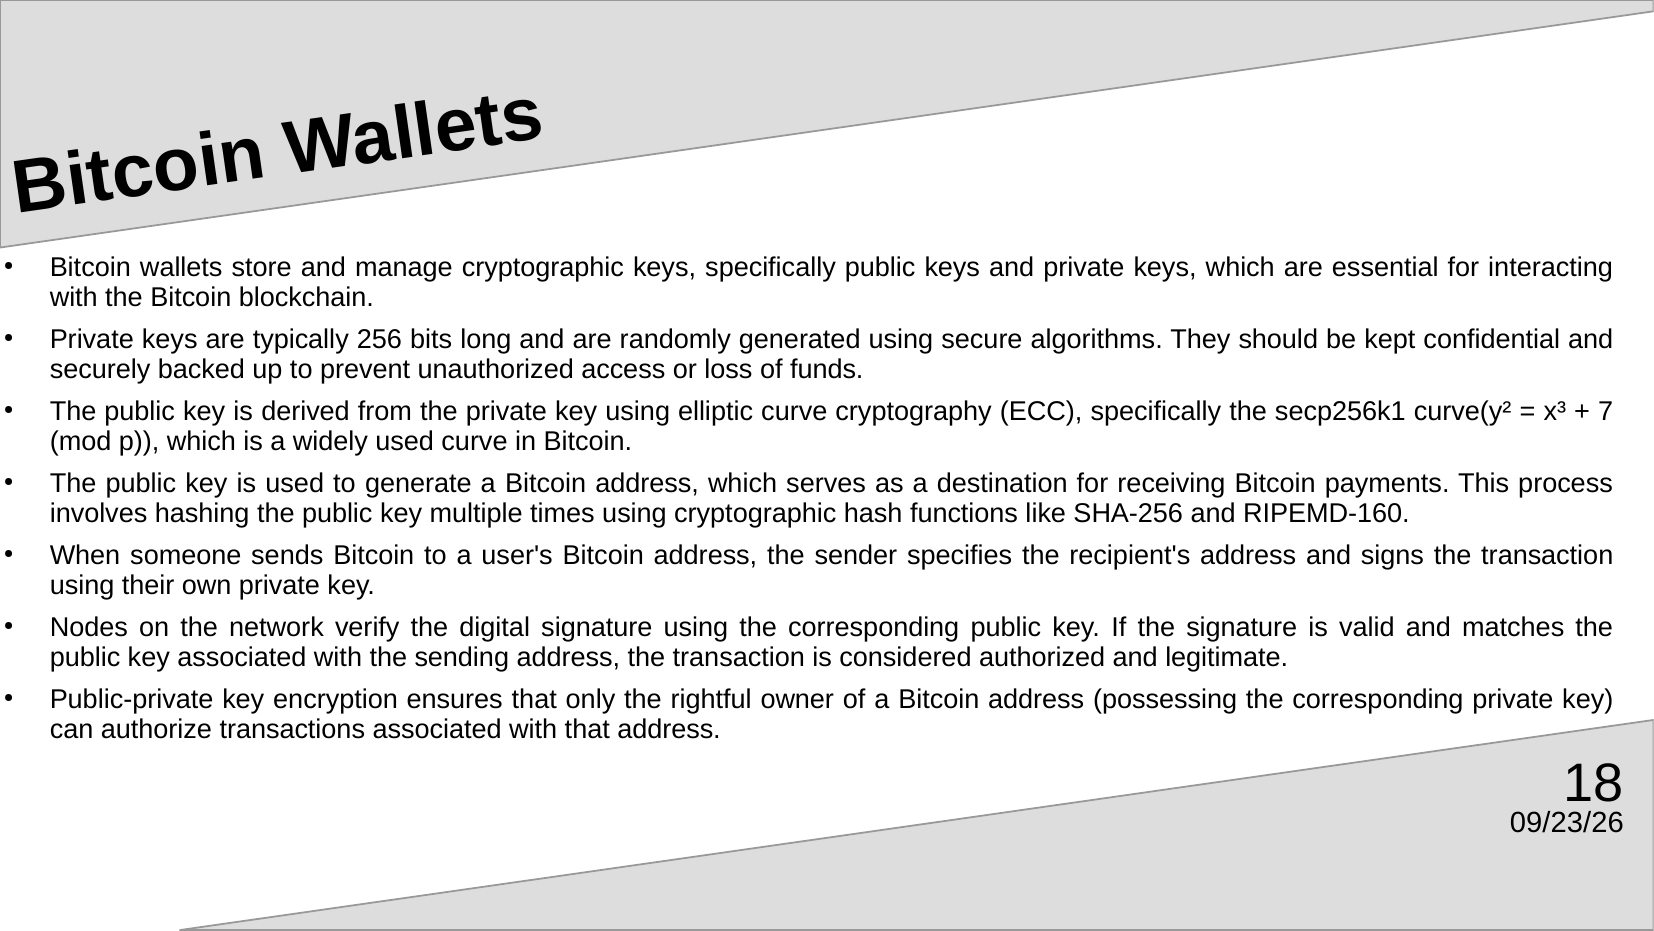

# Bitcoin Wallets
Bitcoin wallets store and manage cryptographic keys, specifically public keys and private keys, which are essential for interacting with the Bitcoin blockchain.
Private keys are typically 256 bits long and are randomly generated using secure algorithms. They should be kept confidential and securely backed up to prevent unauthorized access or loss of funds.
The public key is derived from the private key using elliptic curve cryptography (ECC), specifically the secp256k1 curve(y² = x³ + 7 (mod p)), which is a widely used curve in Bitcoin.
The public key is used to generate a Bitcoin address, which serves as a destination for receiving Bitcoin payments. This process involves hashing the public key multiple times using cryptographic hash functions like SHA-256 and RIPEMD-160.
When someone sends Bitcoin to a user's Bitcoin address, the sender specifies the recipient's address and signs the transaction using their own private key.
Nodes on the network verify the digital signature using the corresponding public key. If the signature is valid and matches the public key associated with the sending address, the transaction is considered authorized and legitimate.
Public-private key encryption ensures that only the rightful owner of a Bitcoin address (possessing the corresponding private key) can authorize transactions associated with that address.
18